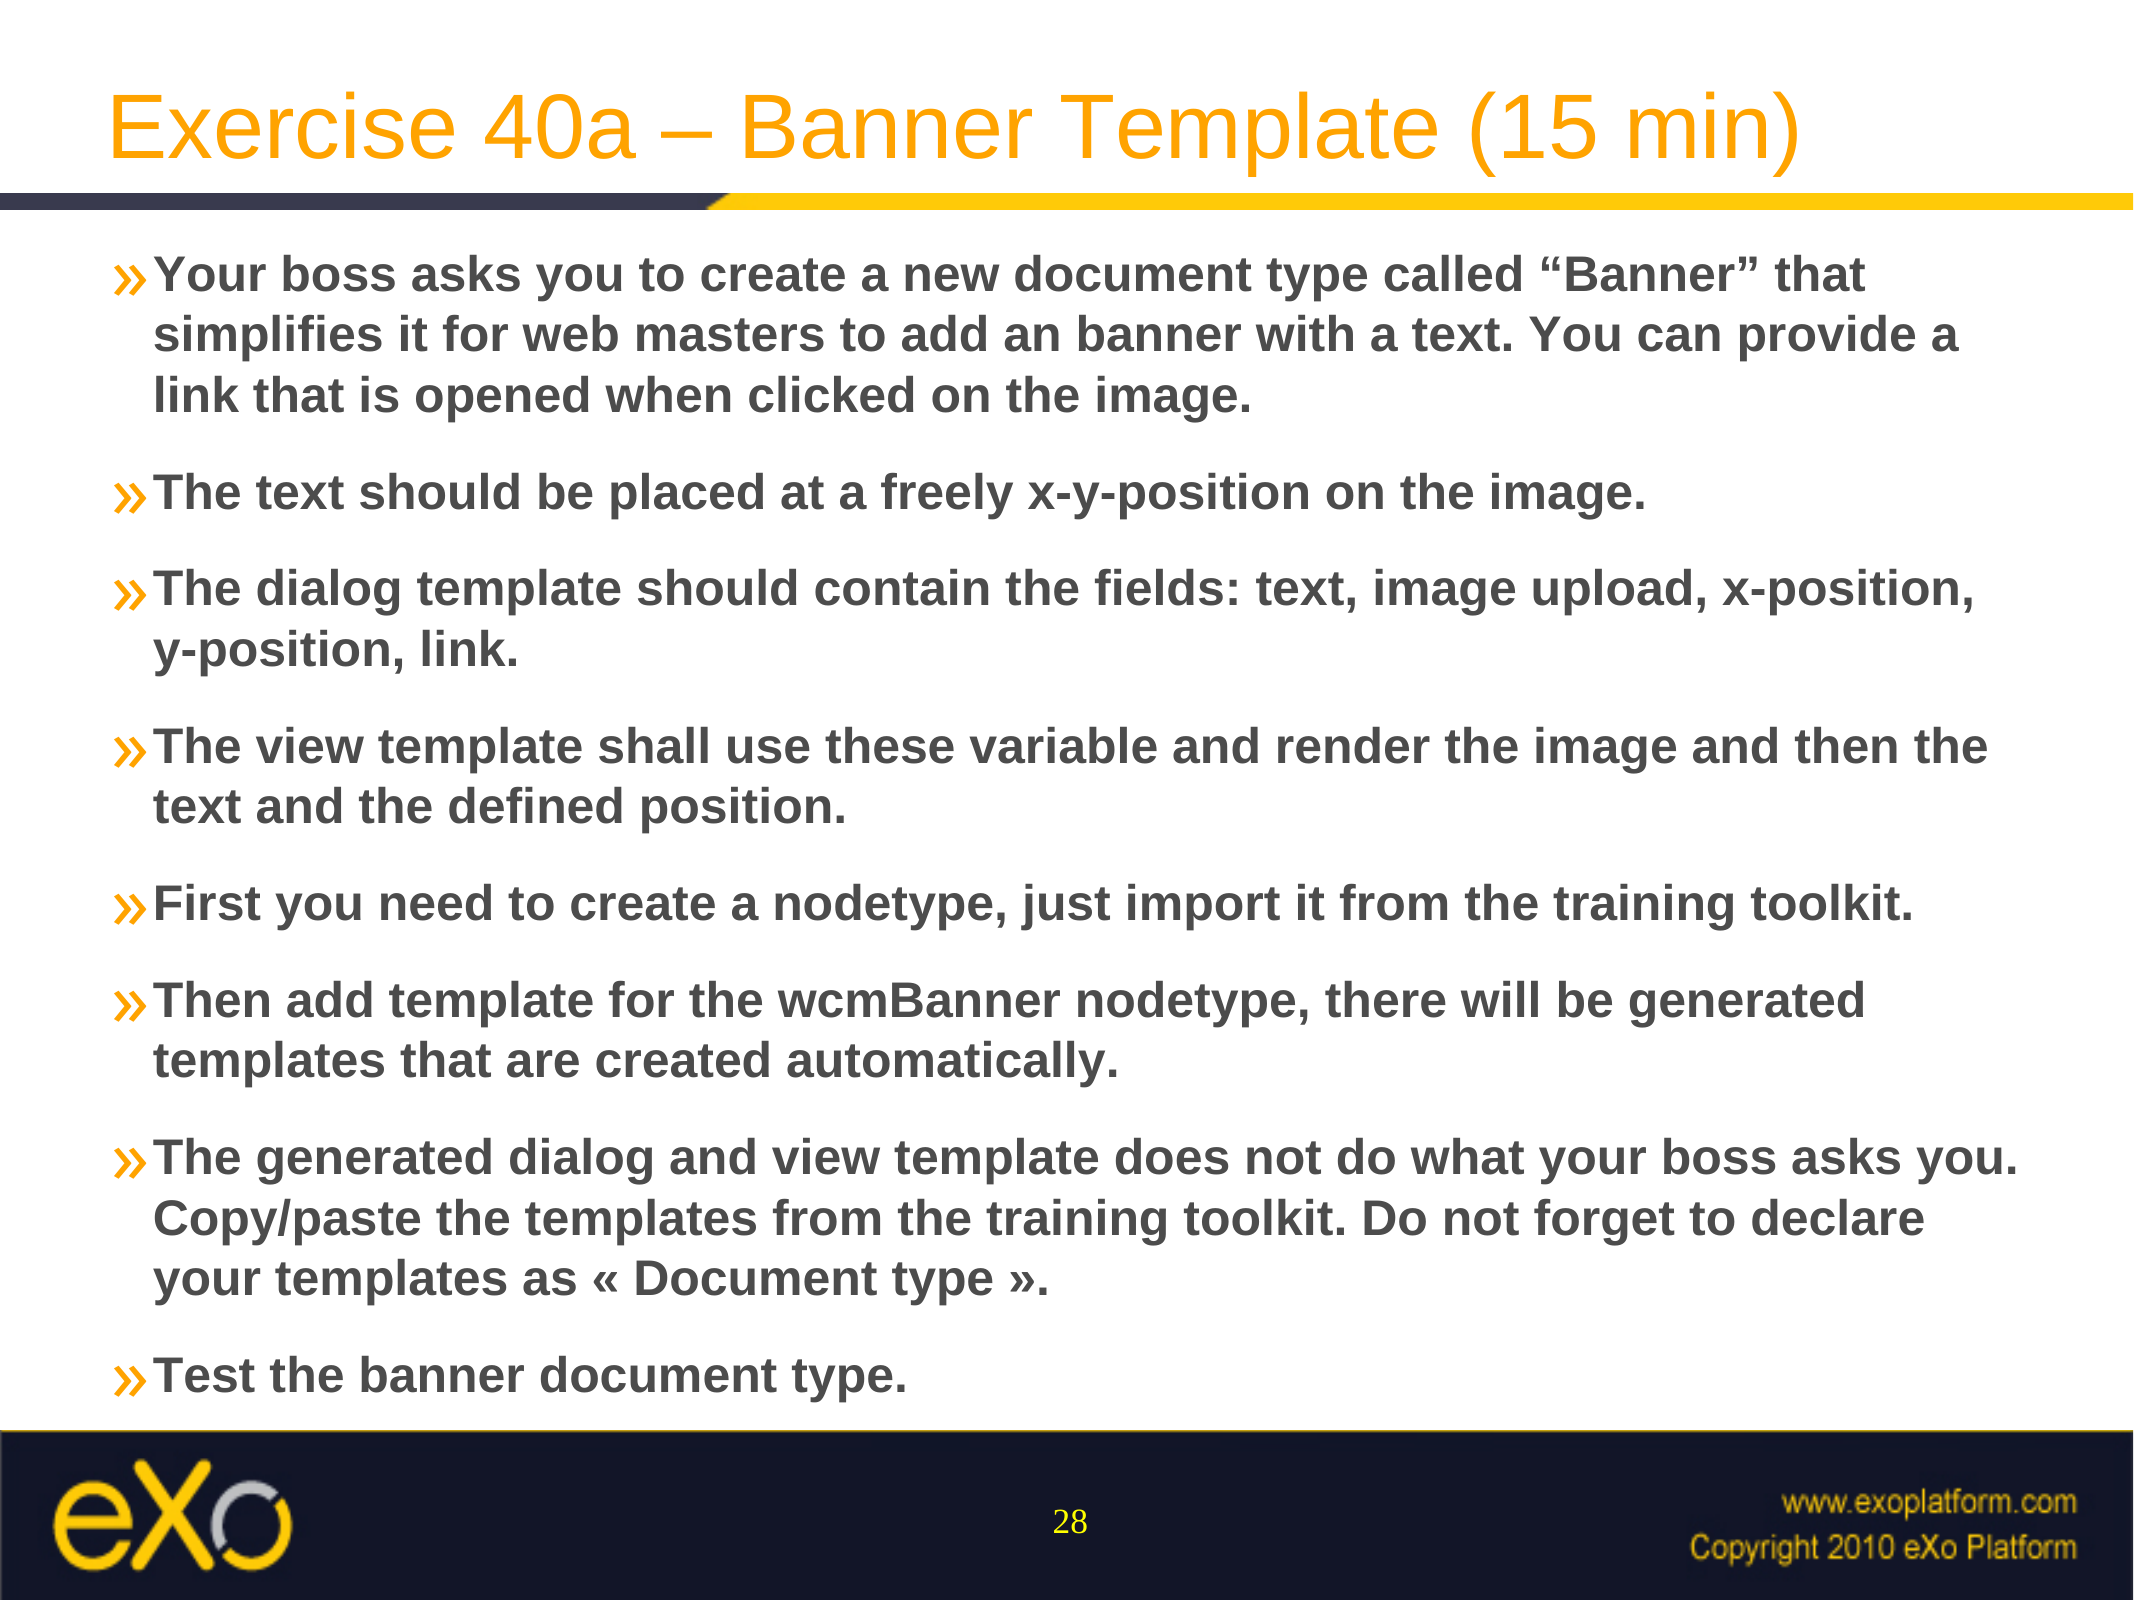

Exercise 40a – Banner Template (15 min)
Your boss asks you to create a new document type called “Banner” that simplifies it for web masters to add an banner with a text. You can provide a link that is opened when clicked on the image.
The text should be placed at a freely x-y-position on the image.
The dialog template should contain the fields: text, image upload, x-position, y-position, link.
The view template shall use these variable and render the image and then the text and the defined position.
First you need to create a nodetype, just import it from the training toolkit.
Then add template for the wcmBanner nodetype, there will be generated templates that are created automatically.
The generated dialog and view template does not do what your boss asks you. Copy/paste the templates from the training toolkit. Do not forget to declare your templates as « Document type ».
Test the banner document type.